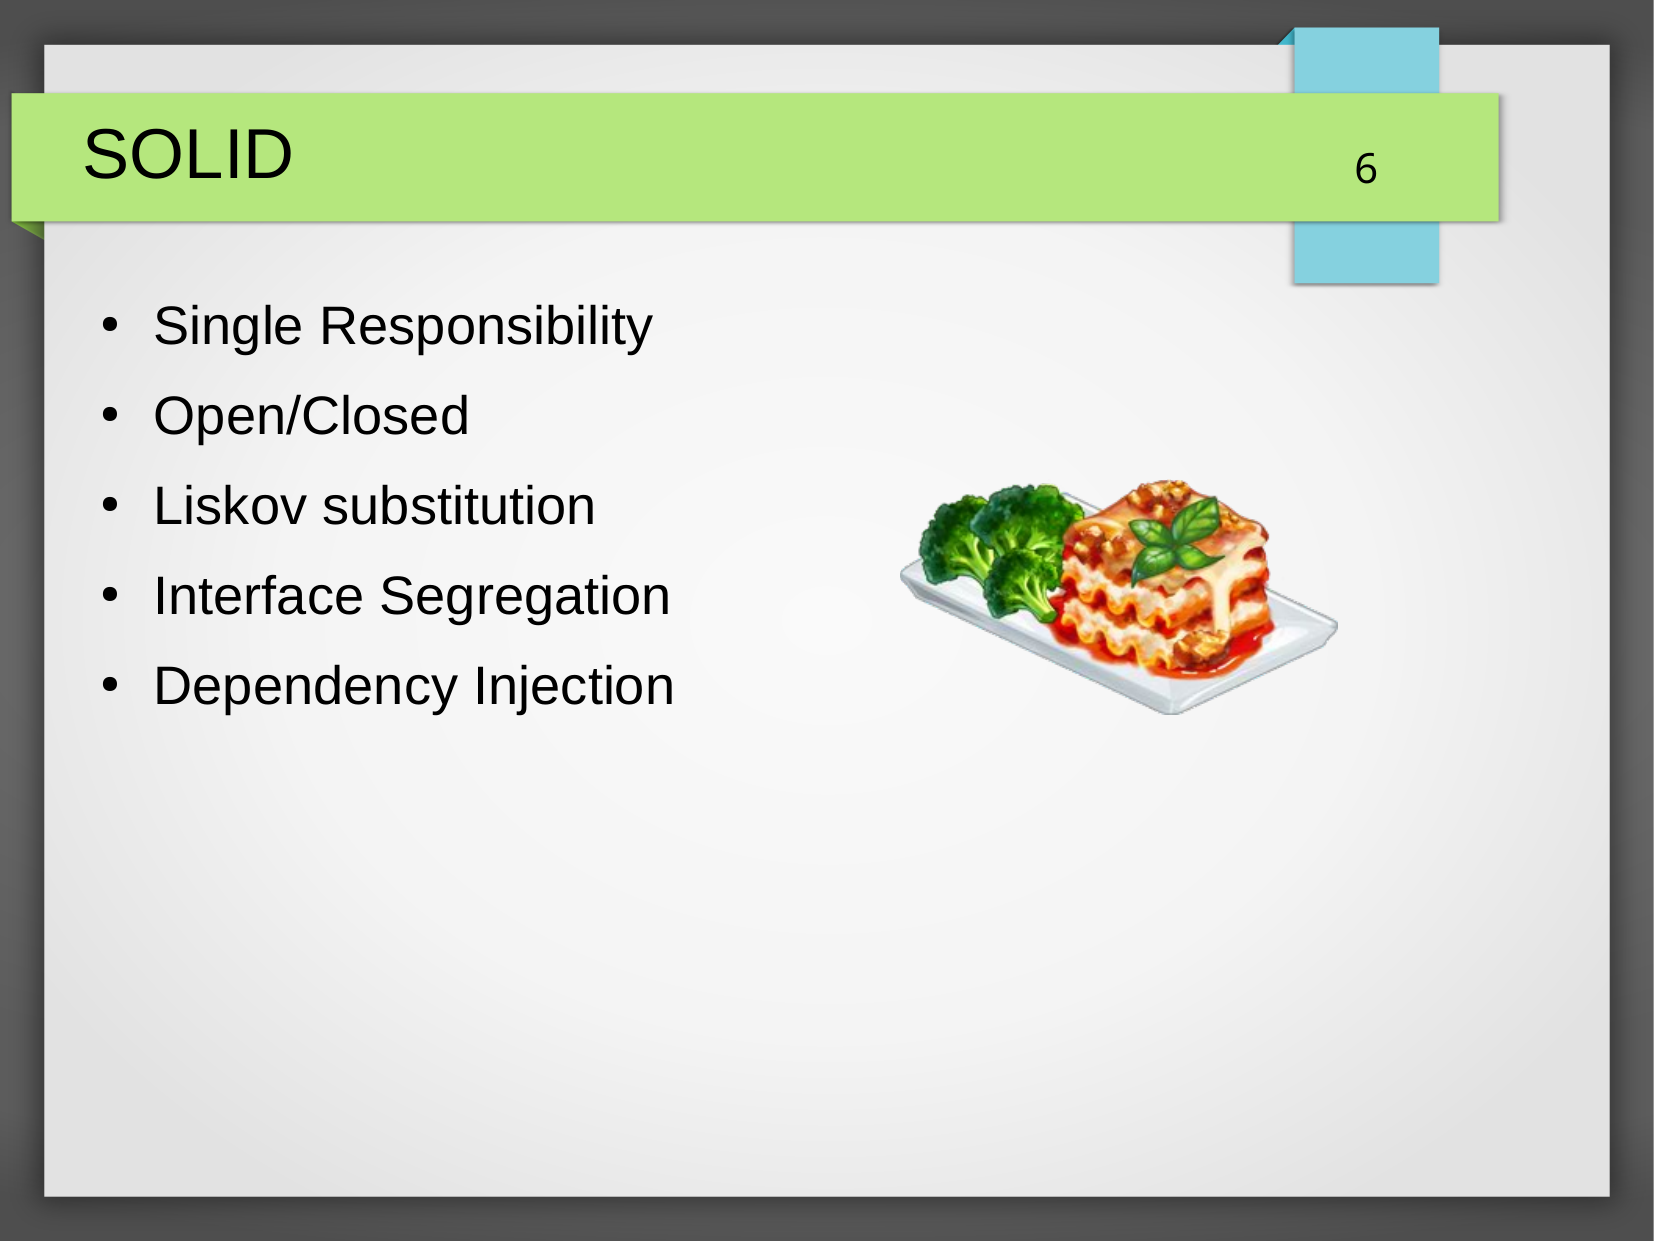

# SOLID
Single Responsibility
Open/Closed
Liskov substitution
Interface Segregation
Dependency Injection